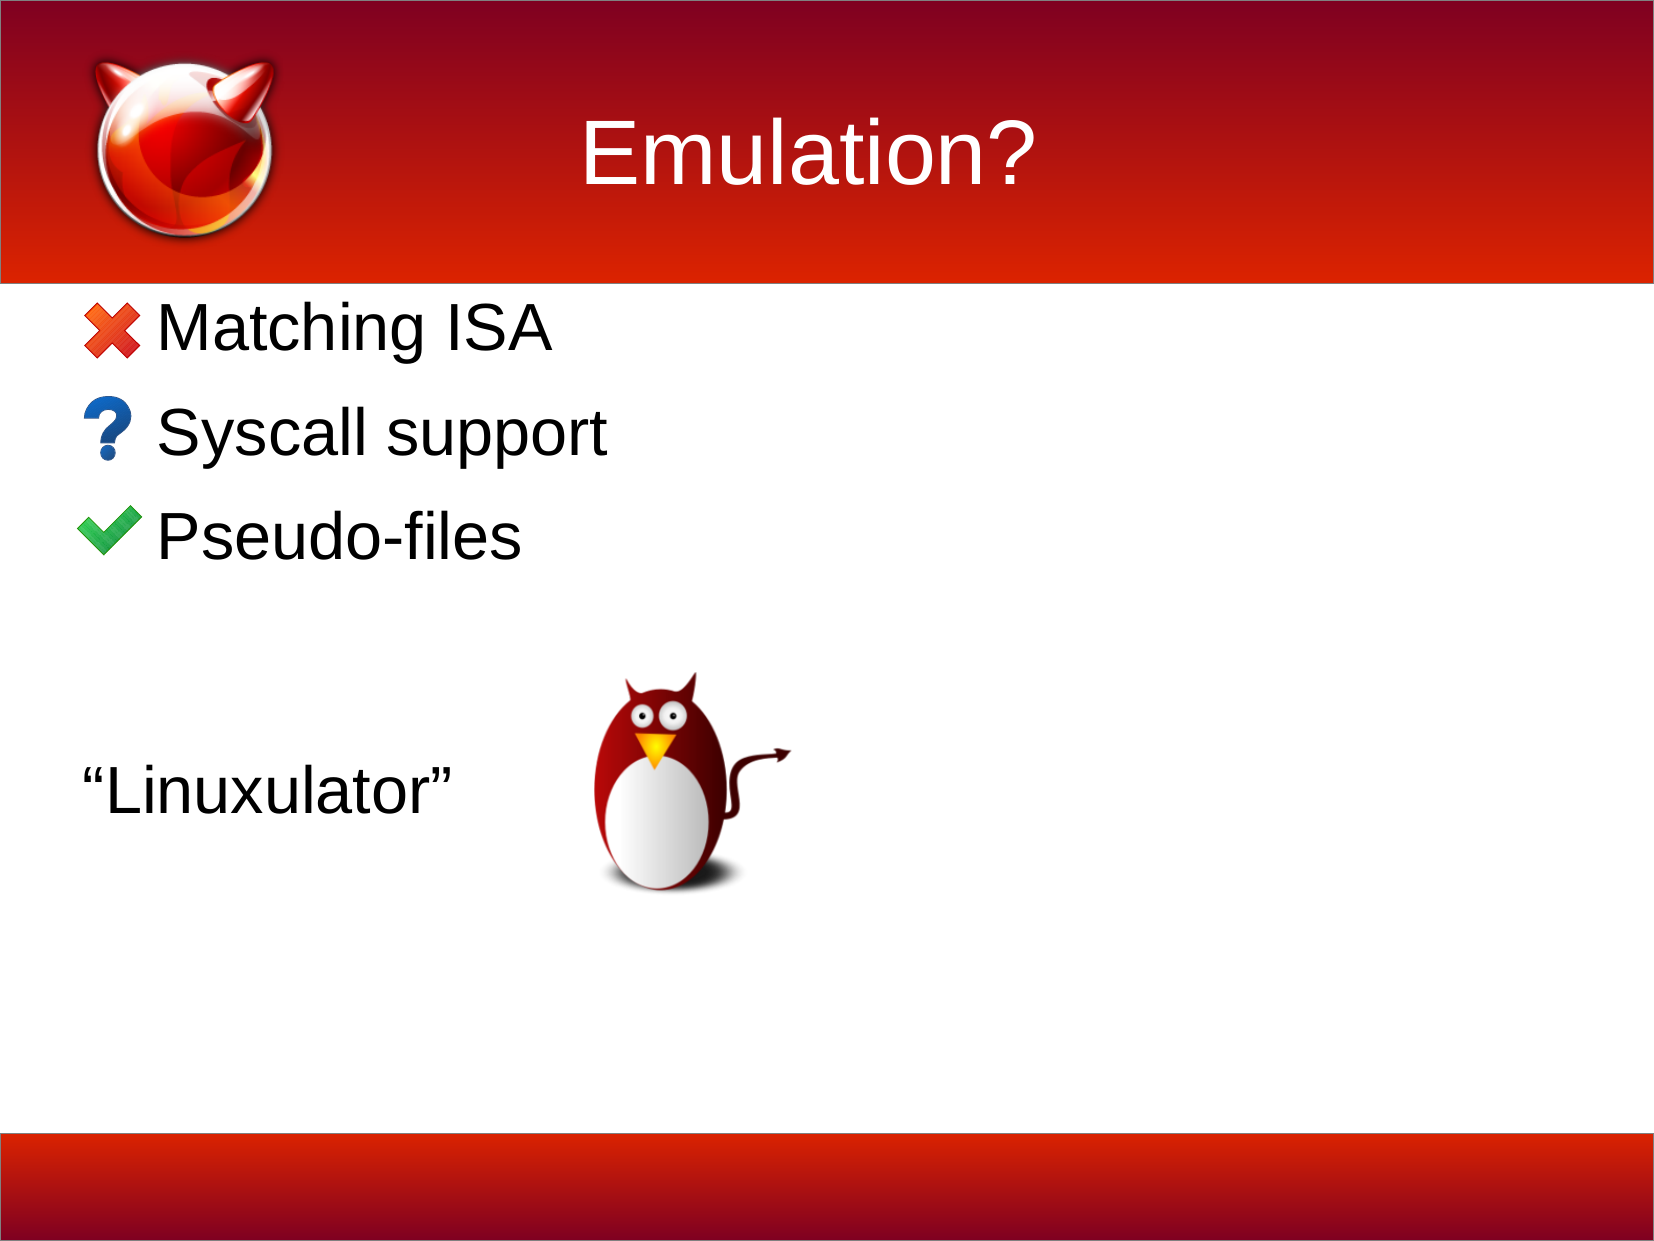

# Emulation?
 Matching ISA
 Syscall support
 Pseudo-files
“Linuxulator”